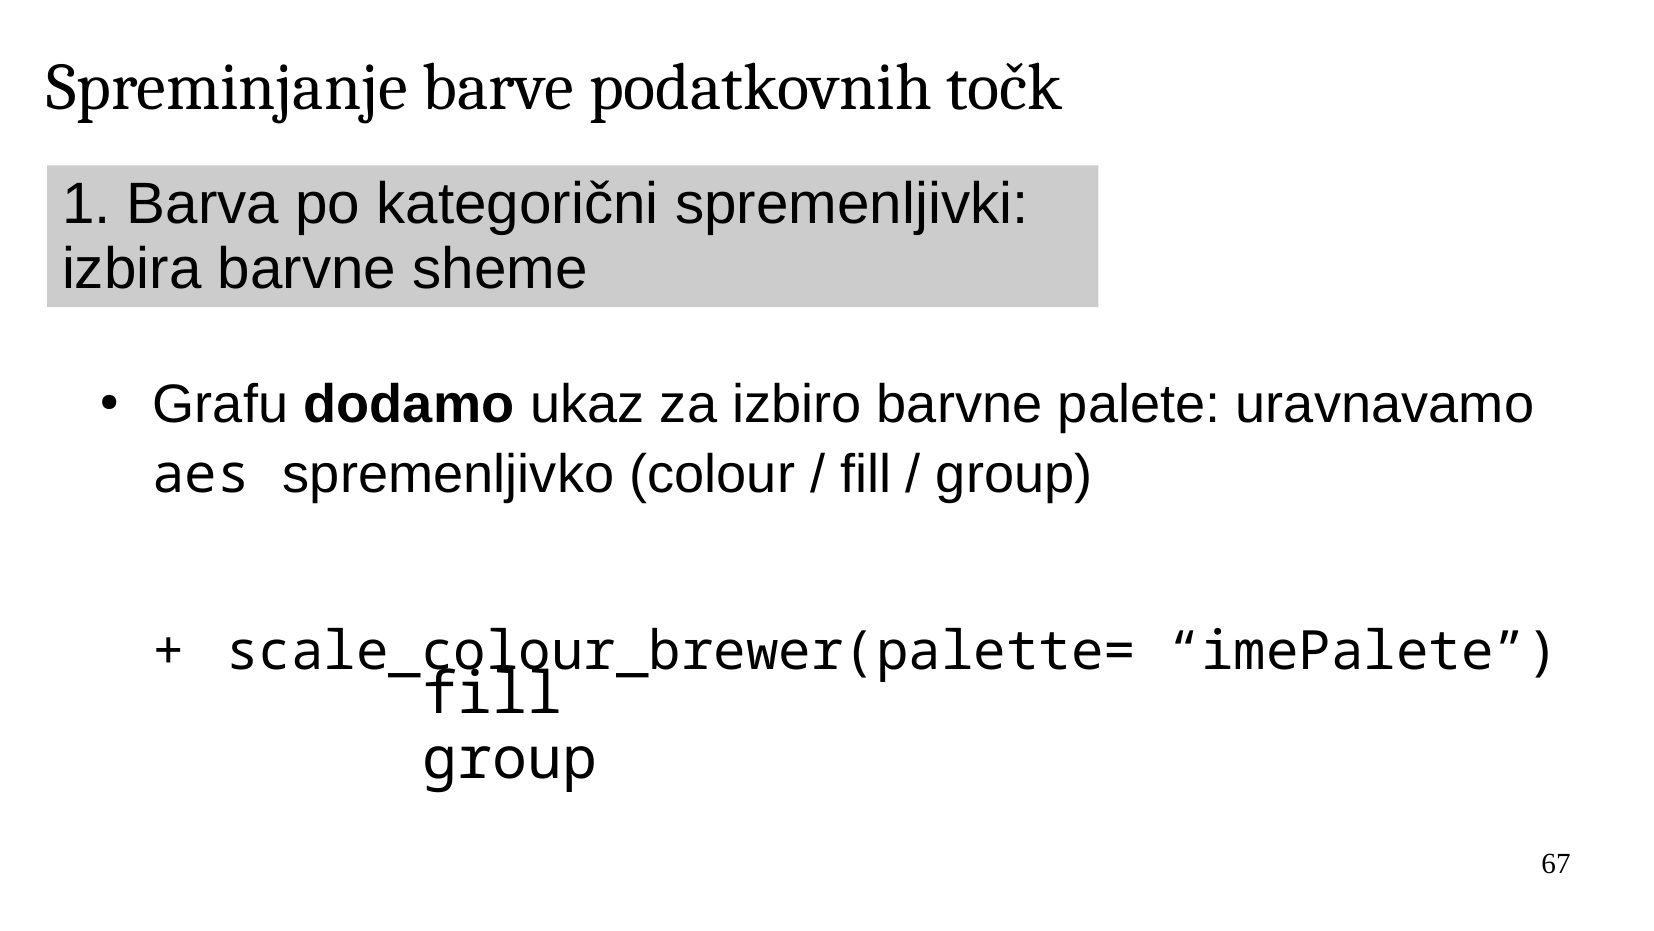

Spreminjanje barve podatkovnih točk
1. Barva po kategorični spremenljivki:
izbira barvne sheme
# Grafu dodamo ukaz za izbiro barvne palete: uravnavamo aes spremenljivko (colour / fill / group)
+	scale_colour_brewer(palette= “imePalete”)
fill
group
67